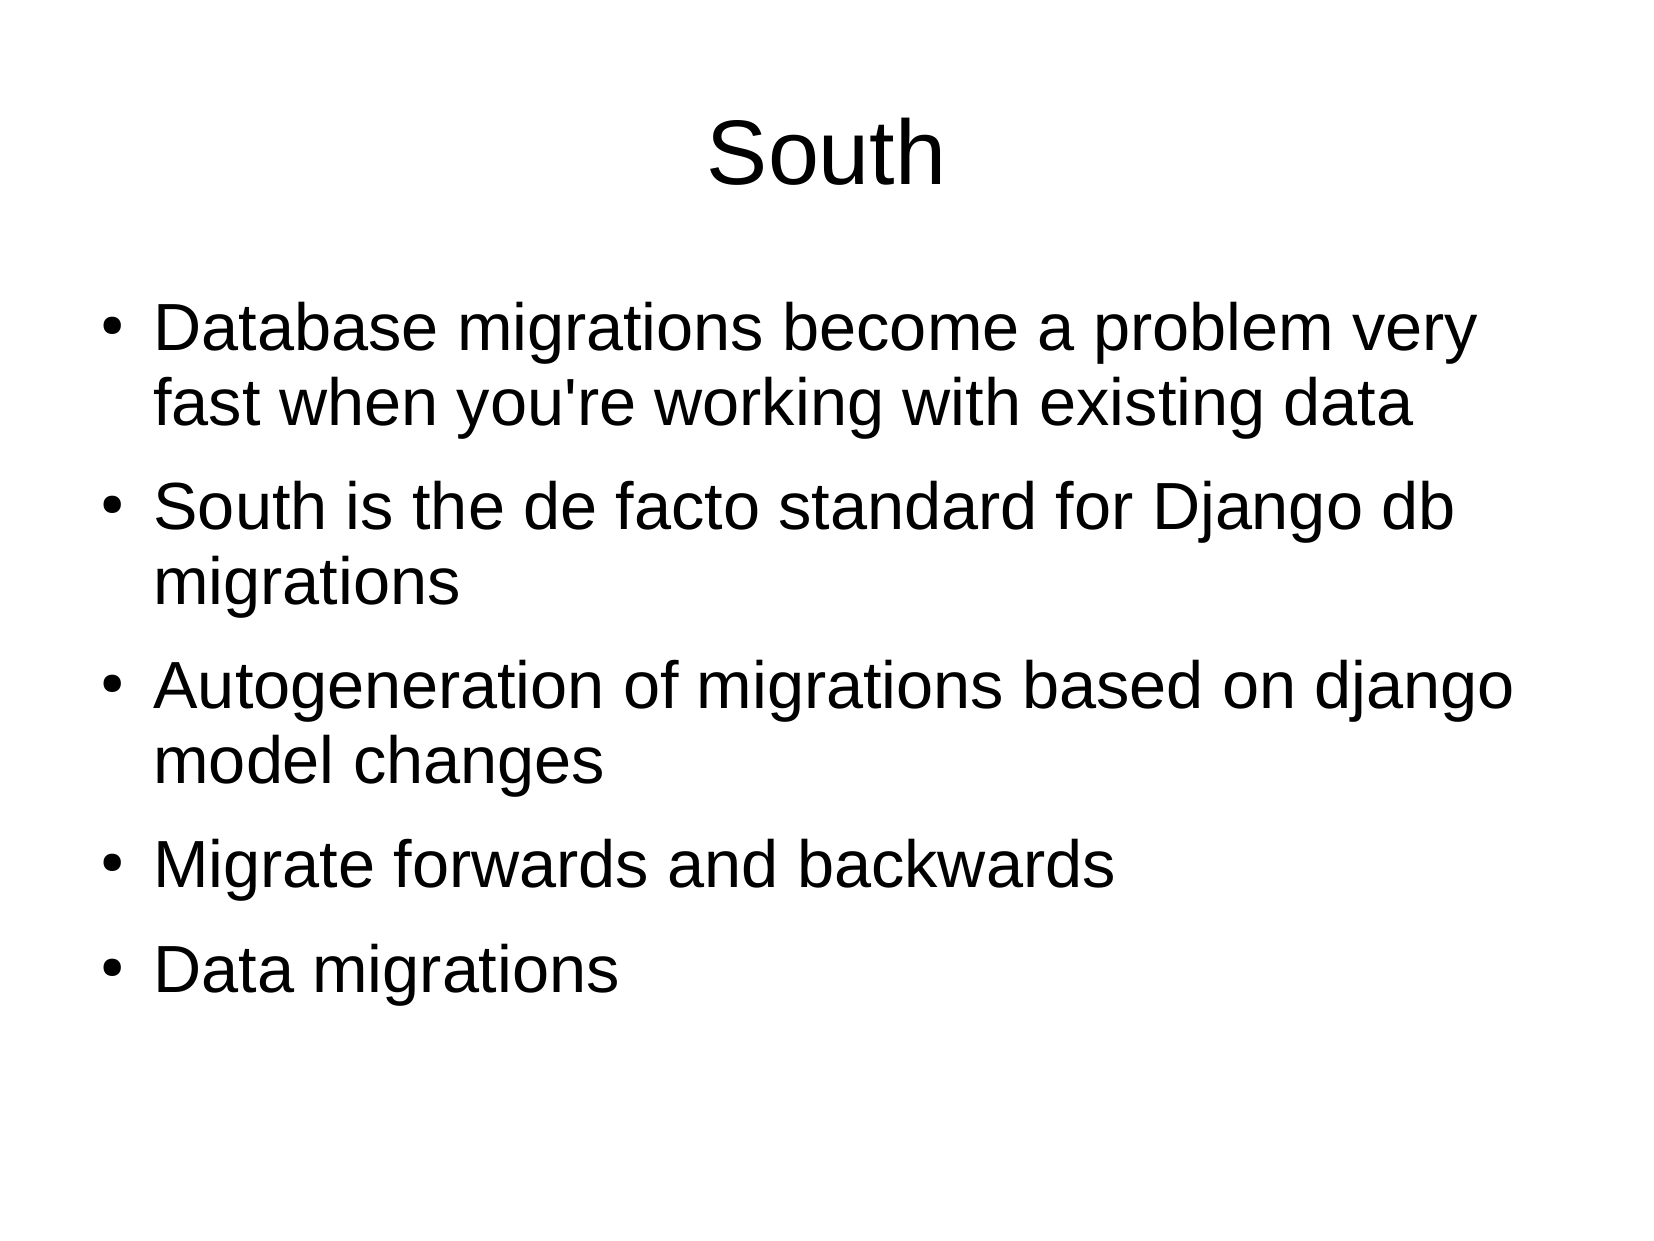

# South
Database migrations become a problem very fast when you're working with existing data
South is the de facto standard for Django db migrations
Autogeneration of migrations based on django model changes
Migrate forwards and backwards
Data migrations